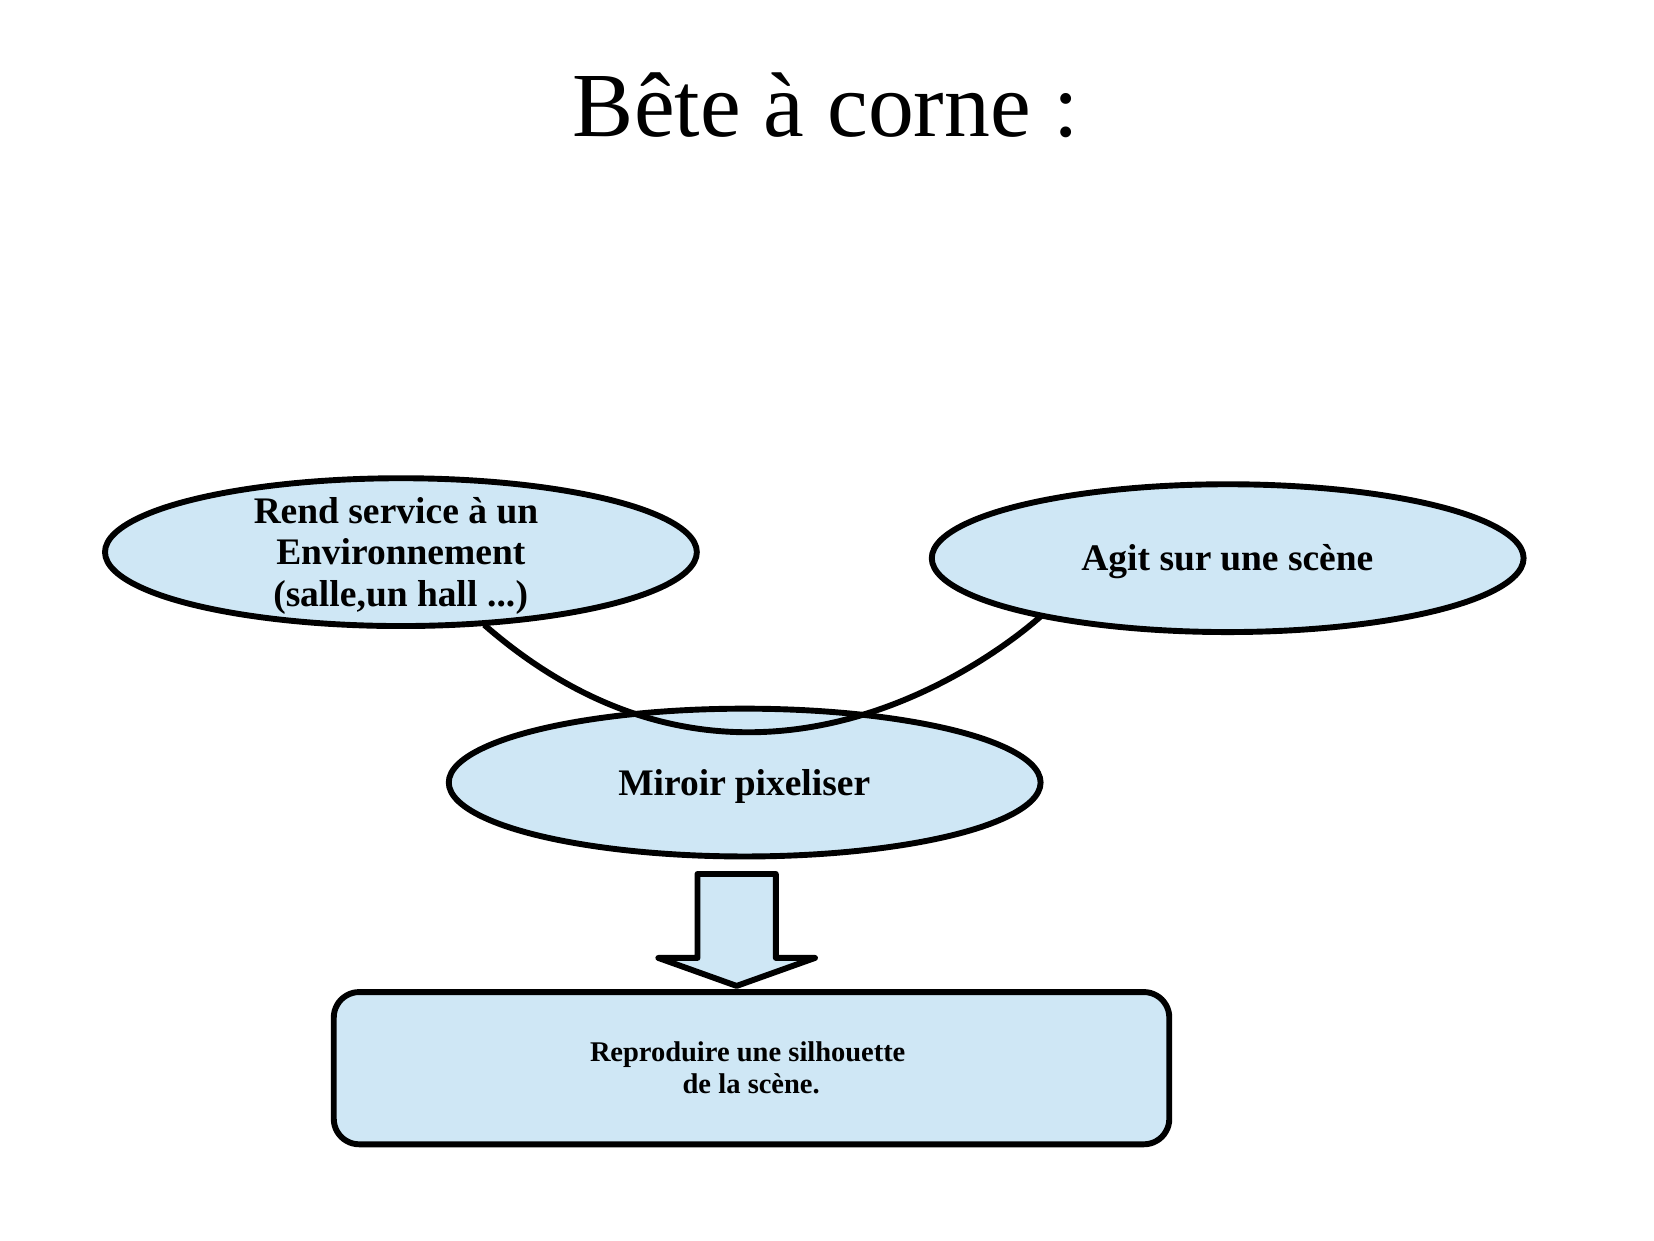

Bête à corne :
Rend service à un
Environnement
(salle,un hall ...)
Agit sur une scène
Miroir pixeliser
Reproduire une silhouette
de la scène.